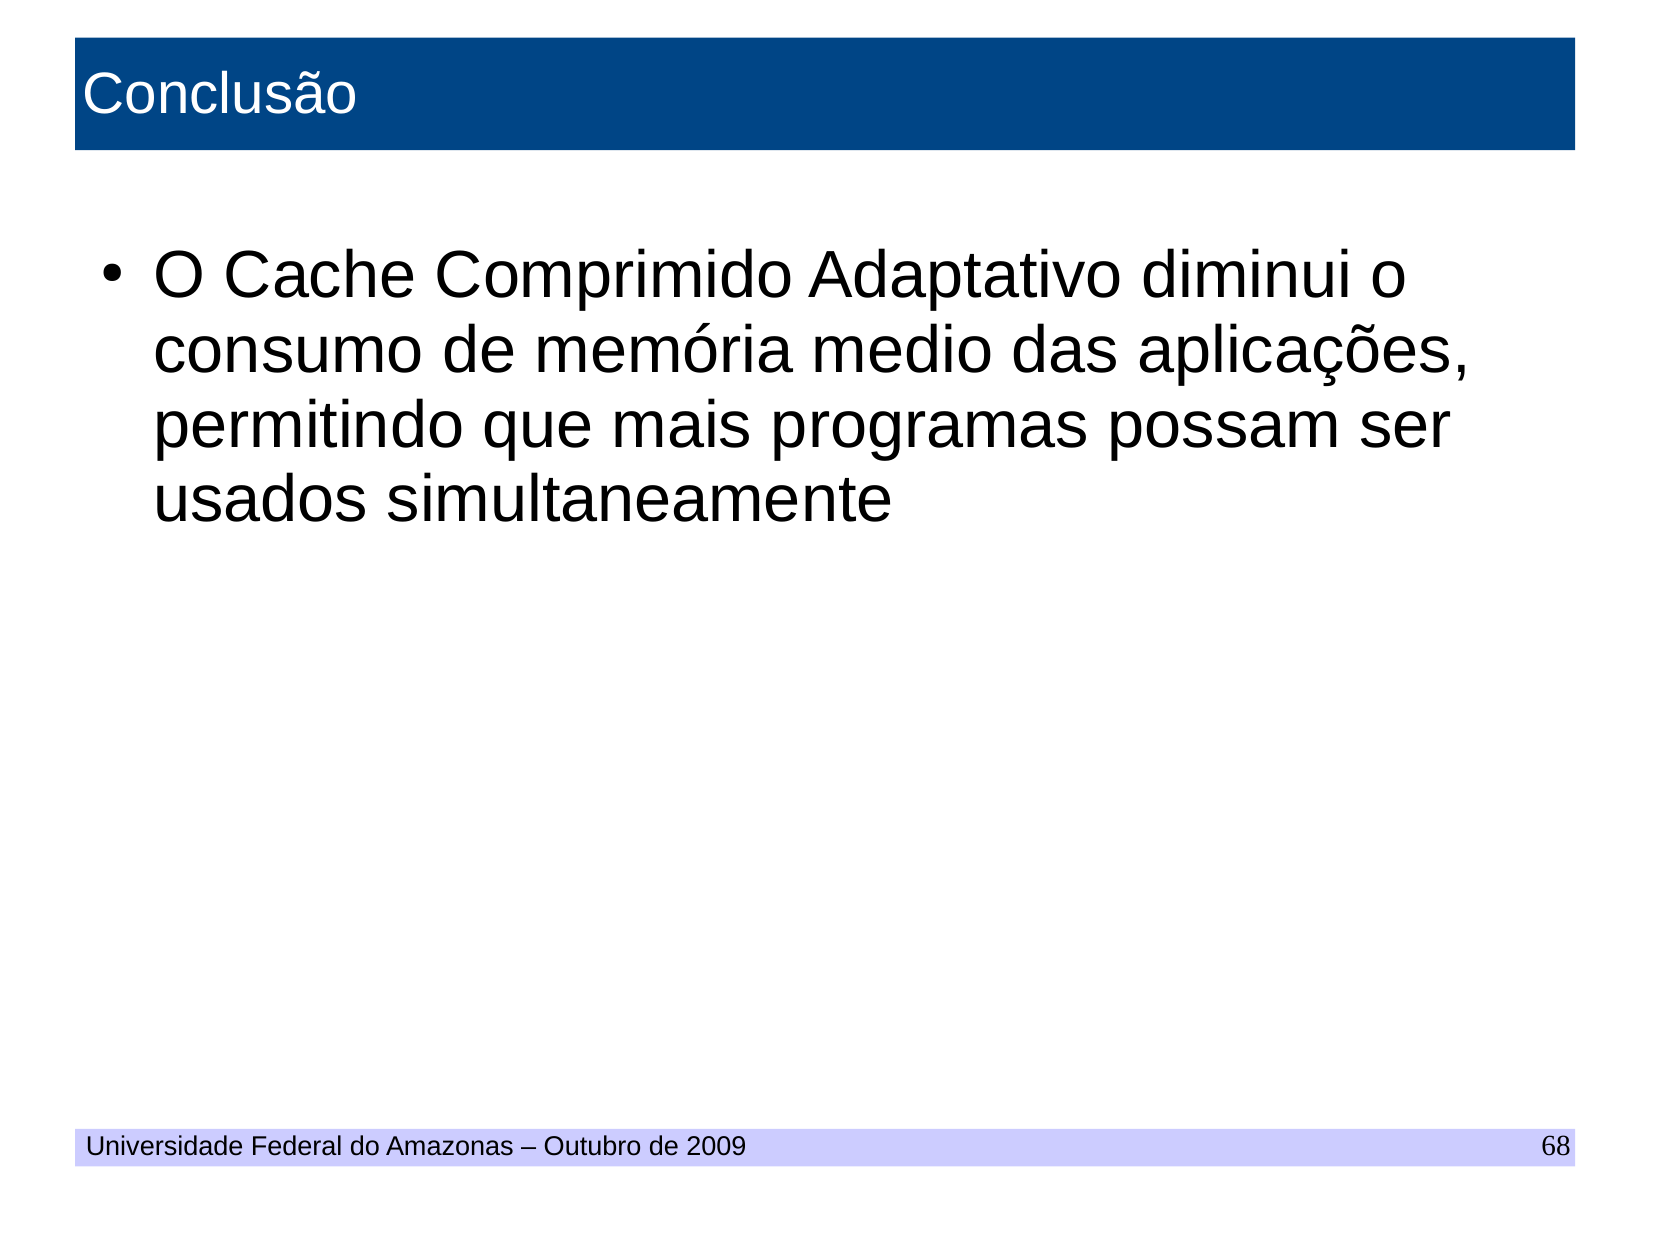

# Conclusão
O Cache Comprimido Adaptativo diminui o consumo de memória medio das aplicações, permitindo que mais programas possam ser usados simultaneamente
68